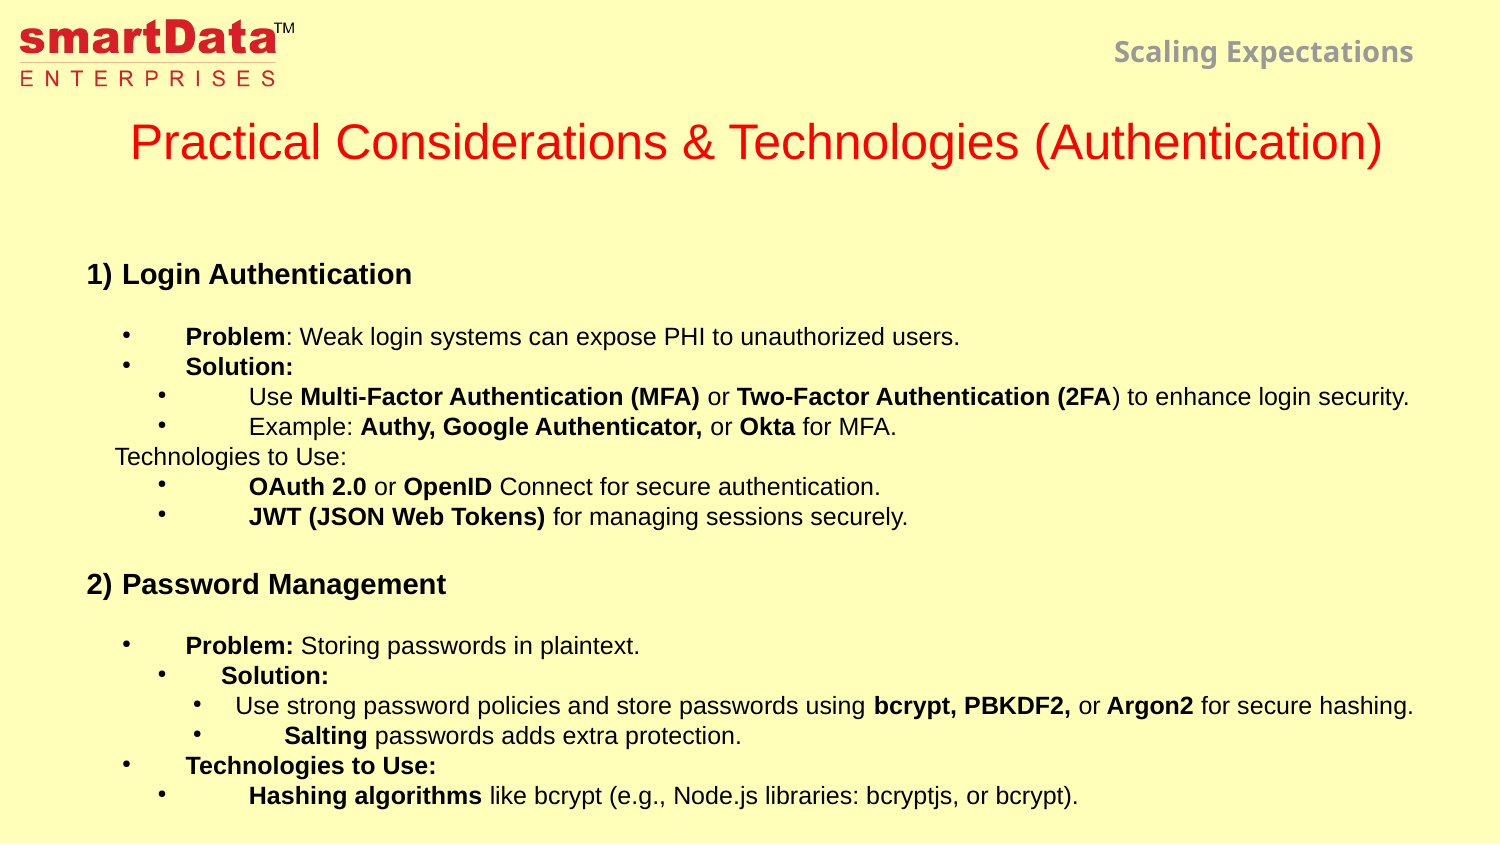

Scaling Expectations
# Practical Considerations & Technologies (Authentication)
Login Authentication
 Problem: Weak login systems can expose PHI to unauthorized users.
 Solution:
 Use Multi-Factor Authentication (MFA) or Two-Factor Authentication (2FA) to enhance login security.
 Example: Authy, Google Authenticator, or Okta for MFA.
 Technologies to Use:
 OAuth 2.0 or OpenID Connect for secure authentication.
 JWT (JSON Web Tokens) for managing sessions securely.
Password Management
 Problem: Storing passwords in plaintext.
 Solution:
 Use strong password policies and store passwords using bcrypt, PBKDF2, or Argon2 for secure hashing.
 Salting passwords adds extra protection.
 Technologies to Use:
 Hashing algorithms like bcrypt (e.g., Node.js libraries: bcryptjs, or bcrypt).